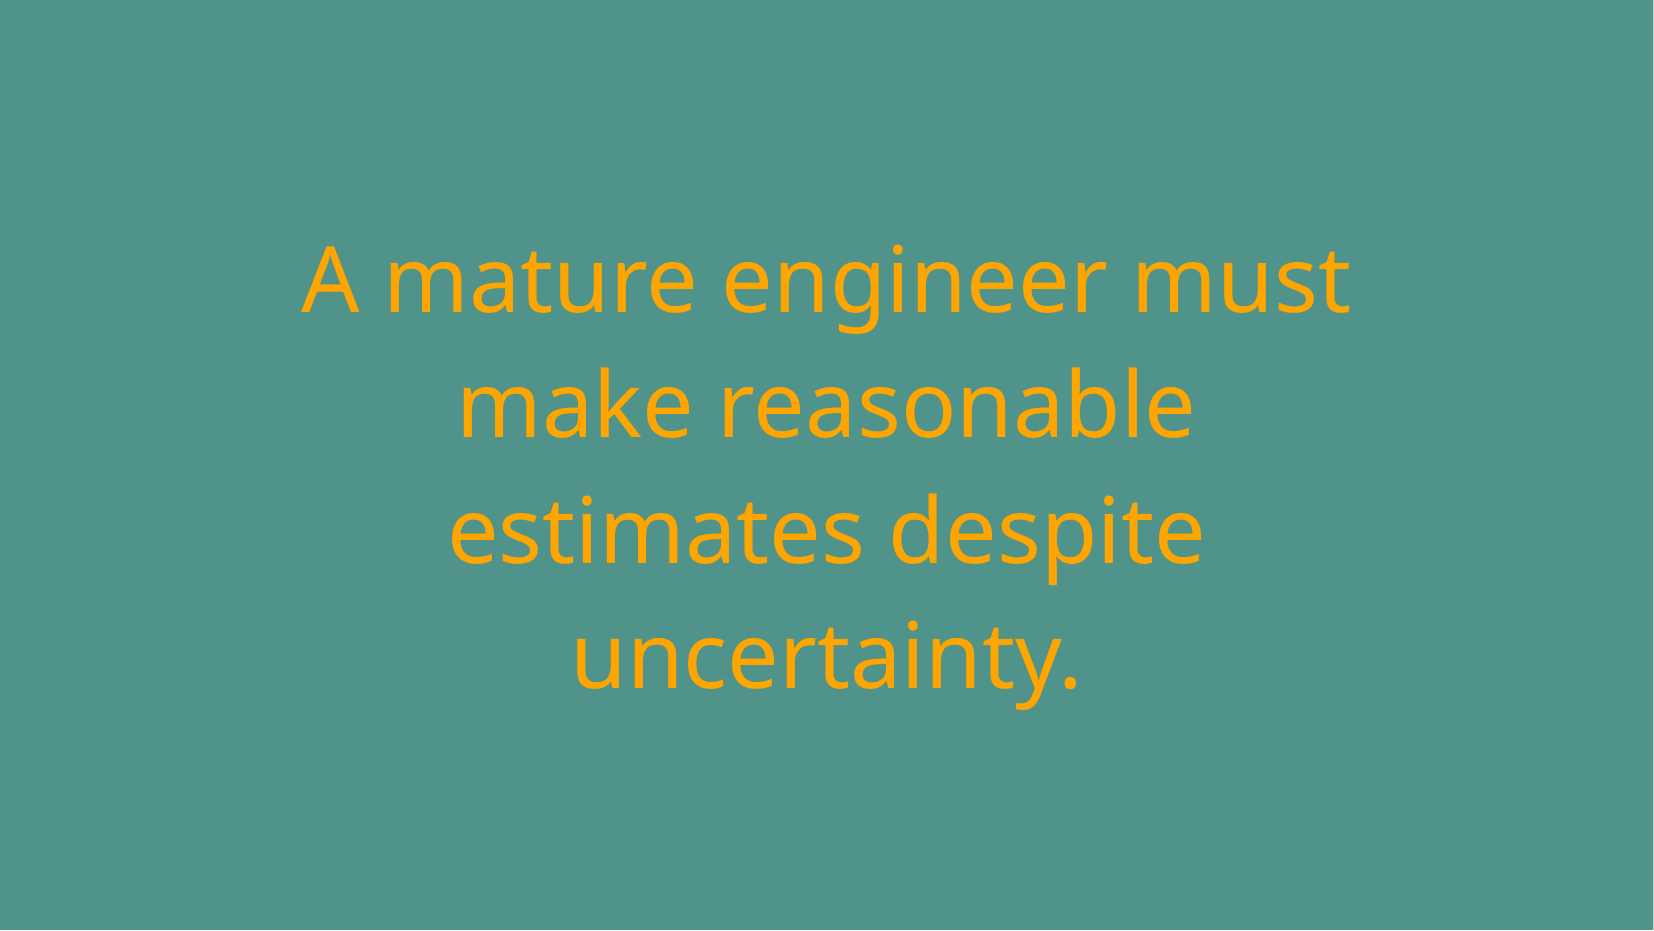

A mature engineer must make reasonable estimates despite uncertainty.